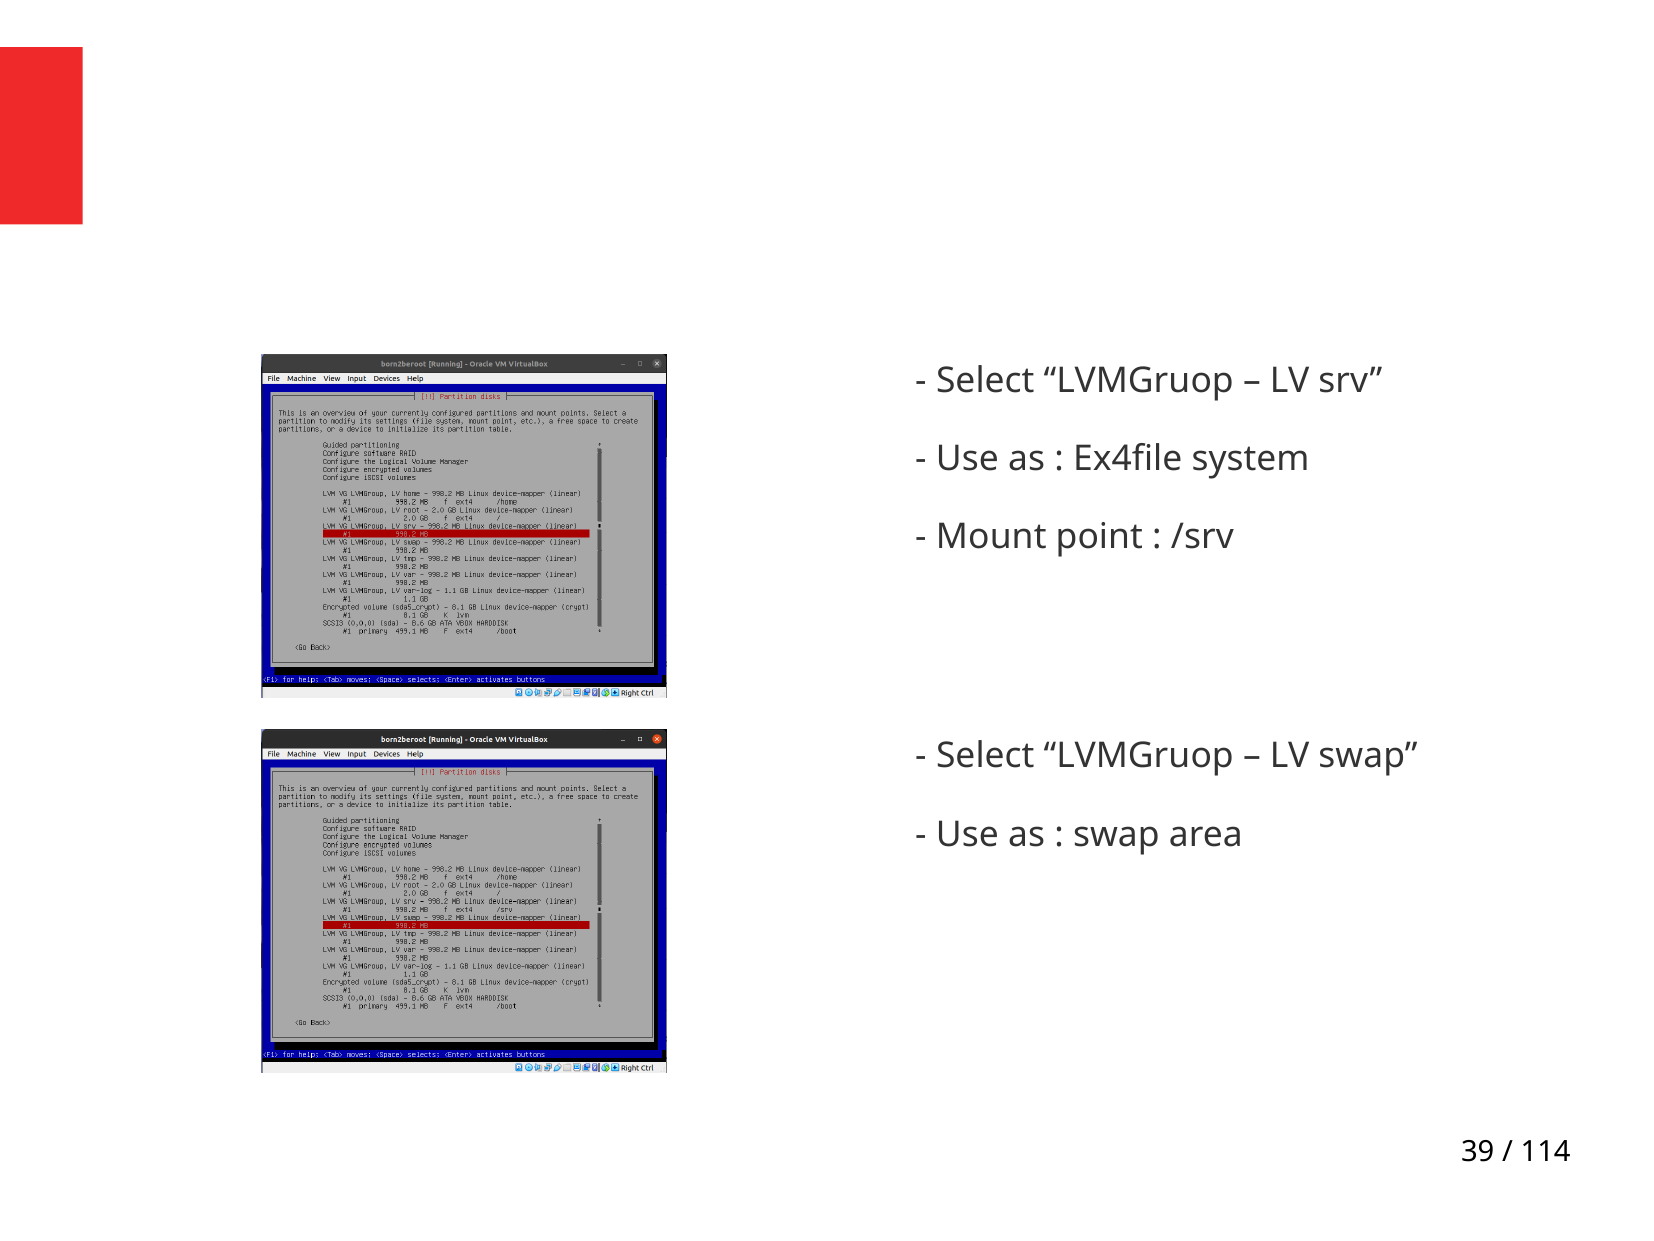

# - Select “LVMGruop – LV srv”
- Use as : Ex4file system
- Mount point : /srv
- Select “LVMGruop – LV swap”
- Use as : swap area
39